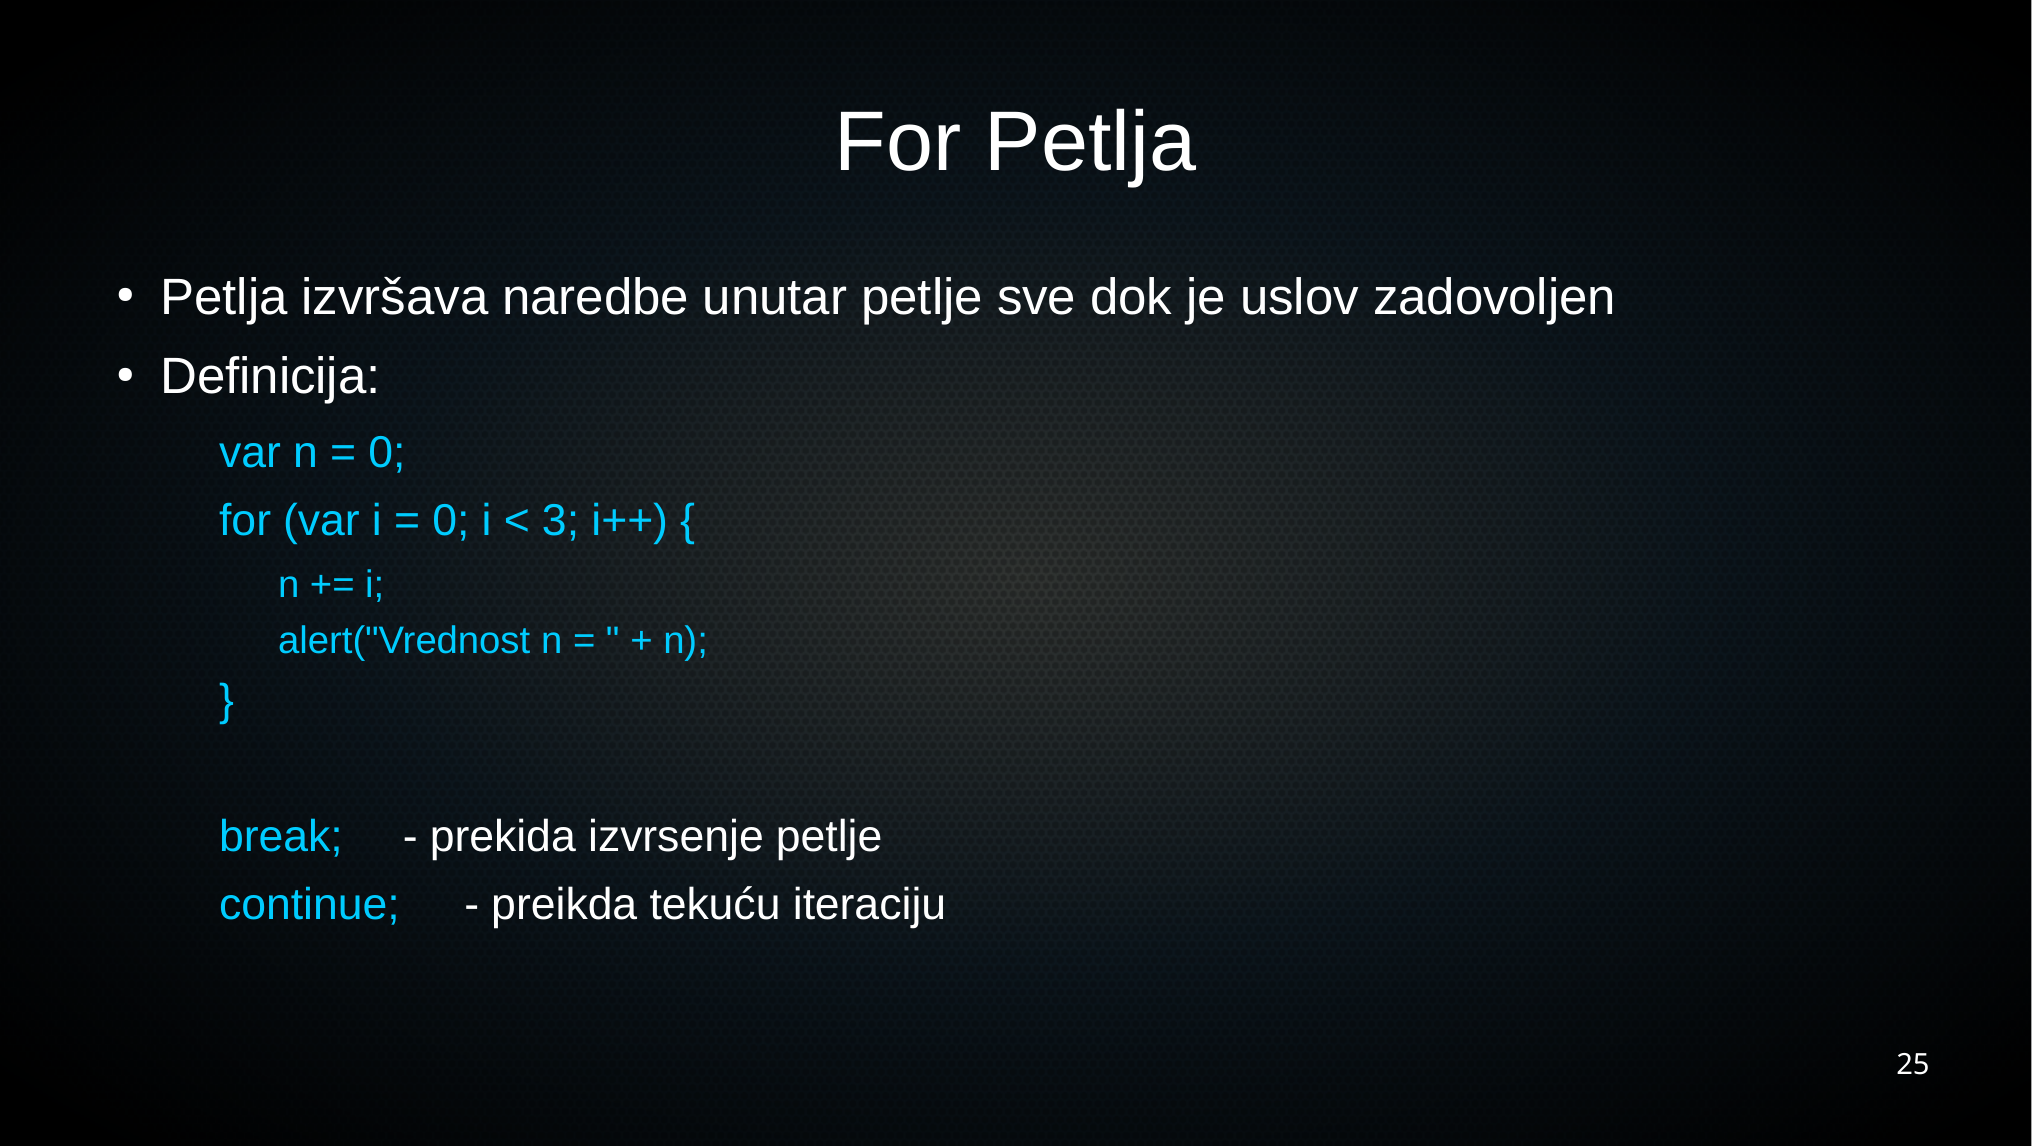

# For Petlja
Petlja izvršava naredbe unutar petlje sve dok je uslov zadovoljen
Definicija:
var n = 0;
for (var i = 0; i < 3; i++) {
n += i;
alert("Vrednost n = " + n);
}
break; 		- prekida izvrsenje petlje
continue; 	- preikda tekuću iteraciju
25